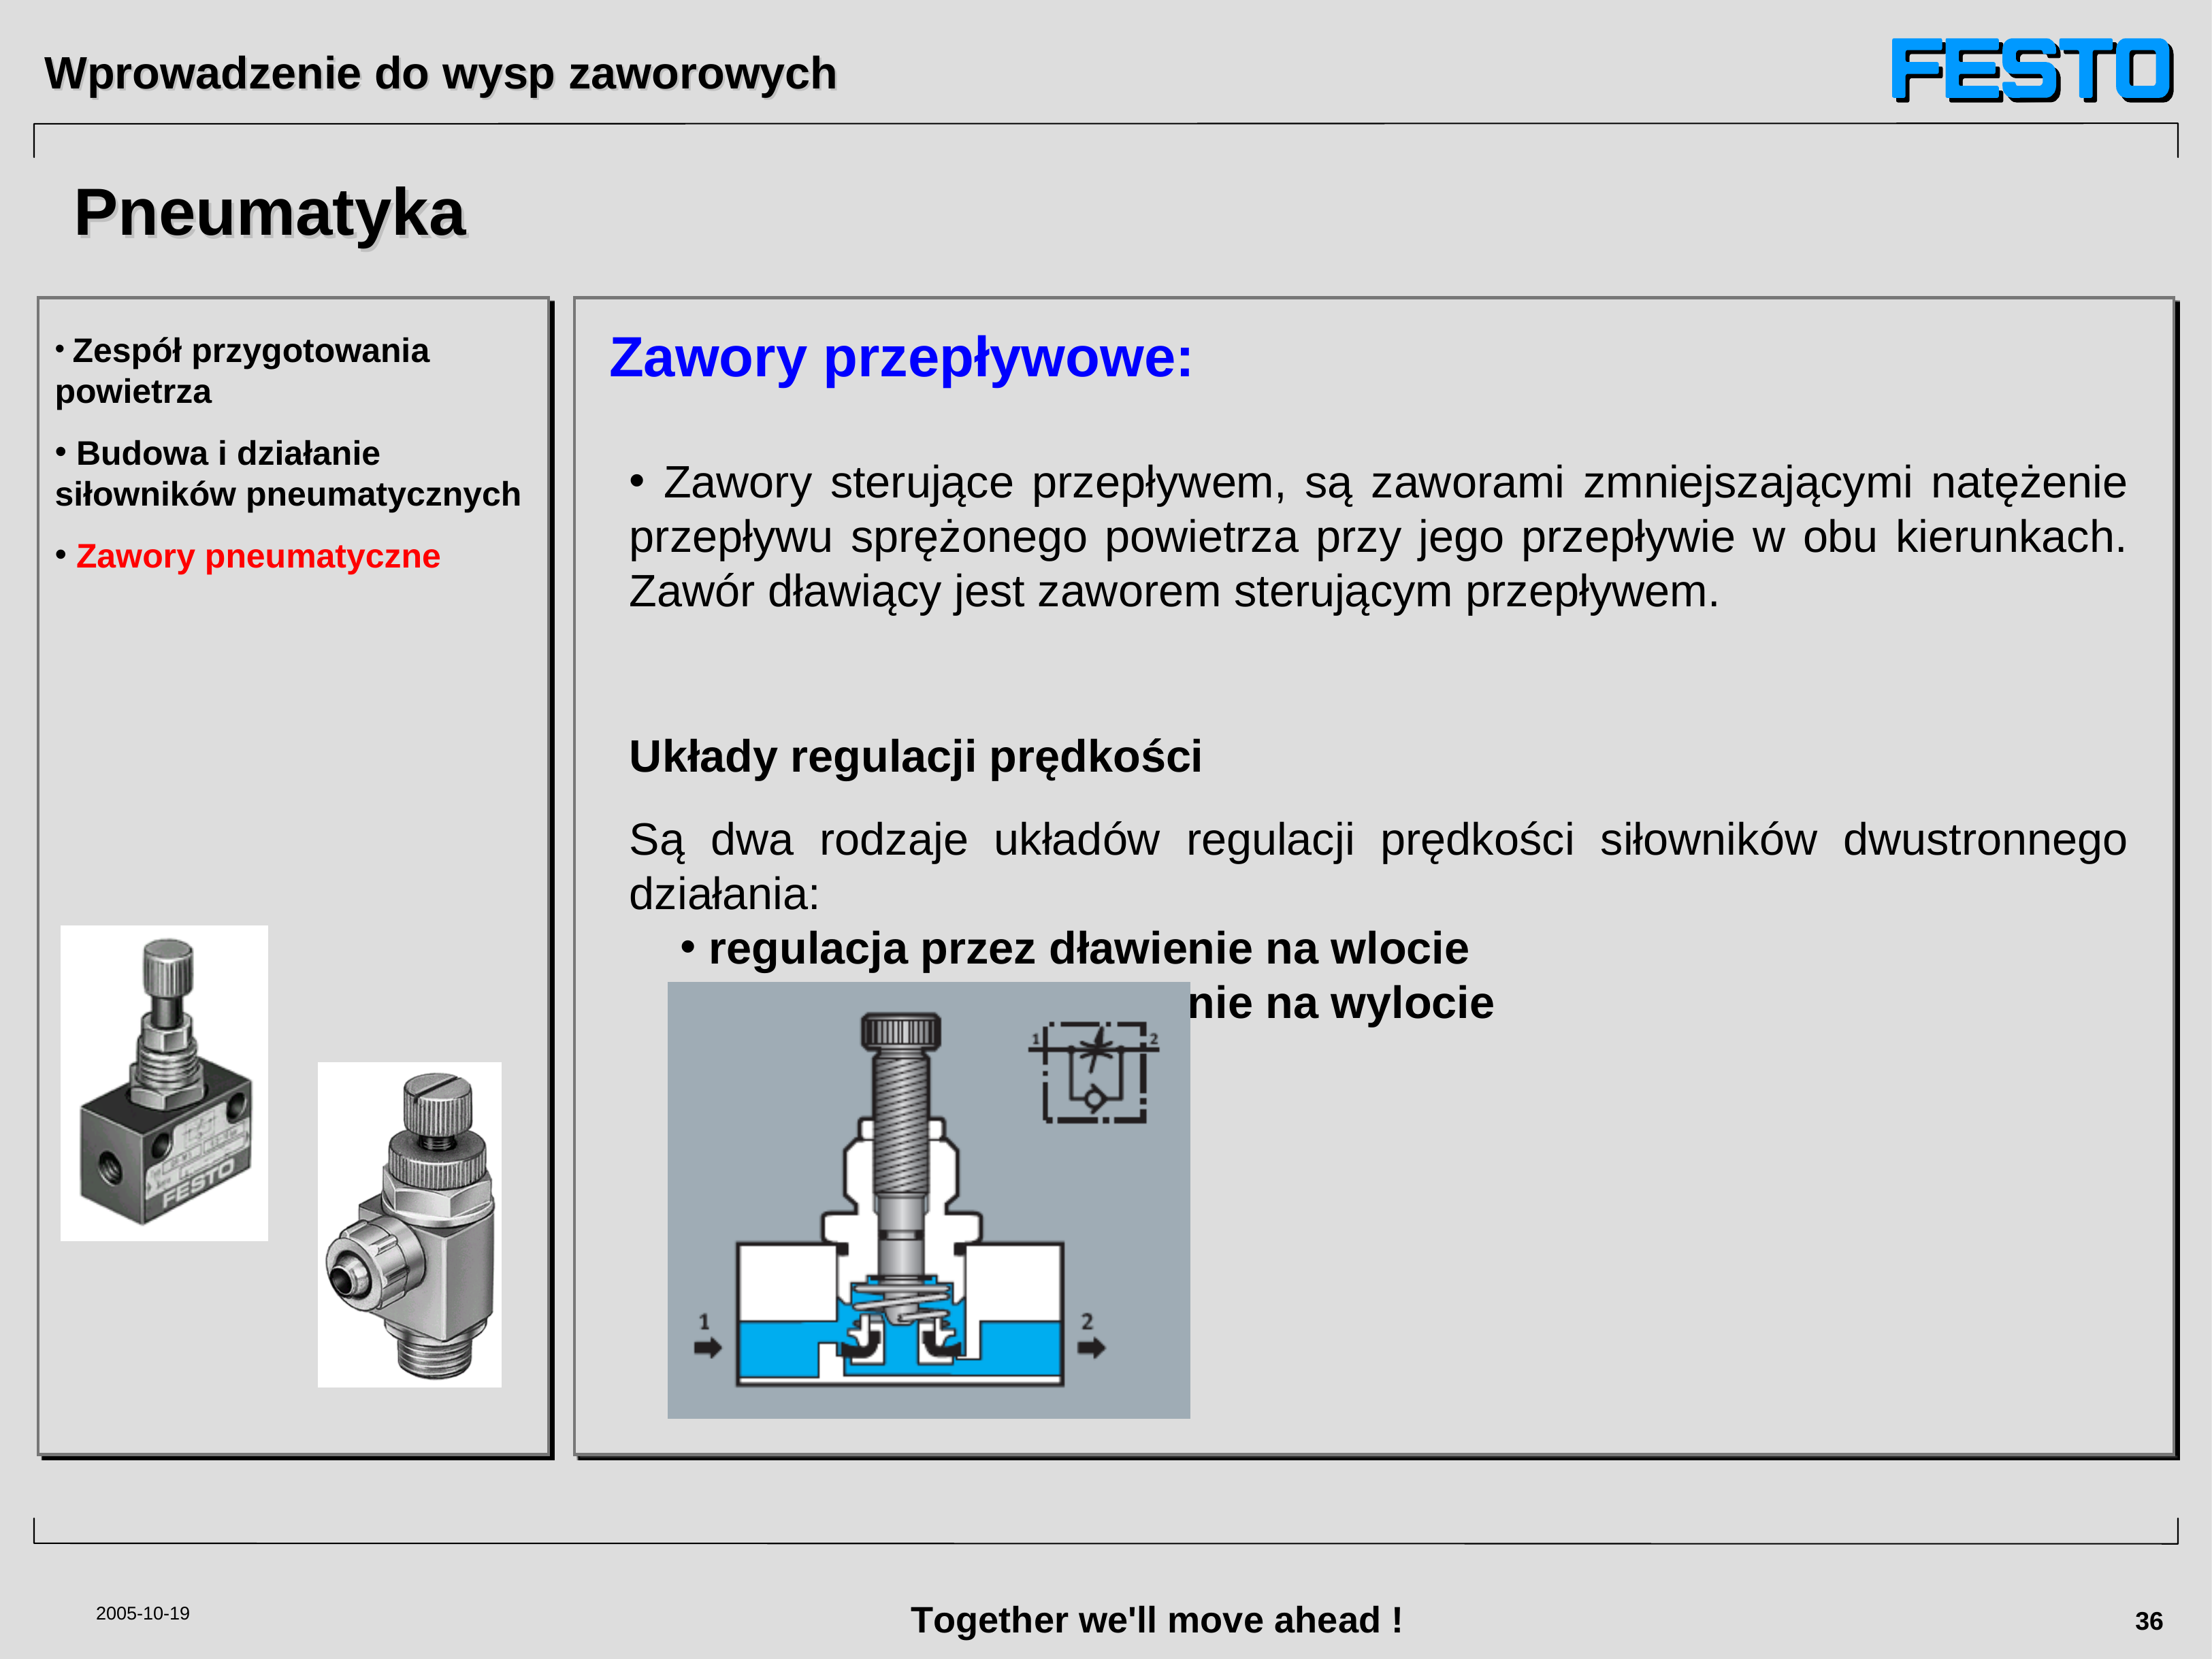

# Pneumatyka
Zawory przepływowe:
 Zespół przygotowania powietrza
 Budowa i działanie siłowników pneumatycznych
 Zawory pneumatyczne
 Zawory sterujące przepływem, są zaworami zmniejszającymi natężenie przepływu sprężonego powietrza przy jego przepływie w obu kierunkach. Zawór dławiący jest zaworem sterującym przepływem.
Układy regulacji prędkości
Są dwa rodzaje układów regulacji prędkości siłowników dwustronnego działania:
 regulacja przez dławienie na wlocie
 regulacja przez dławienie na wylocie
2005-10-19
Together we'll move ahead !